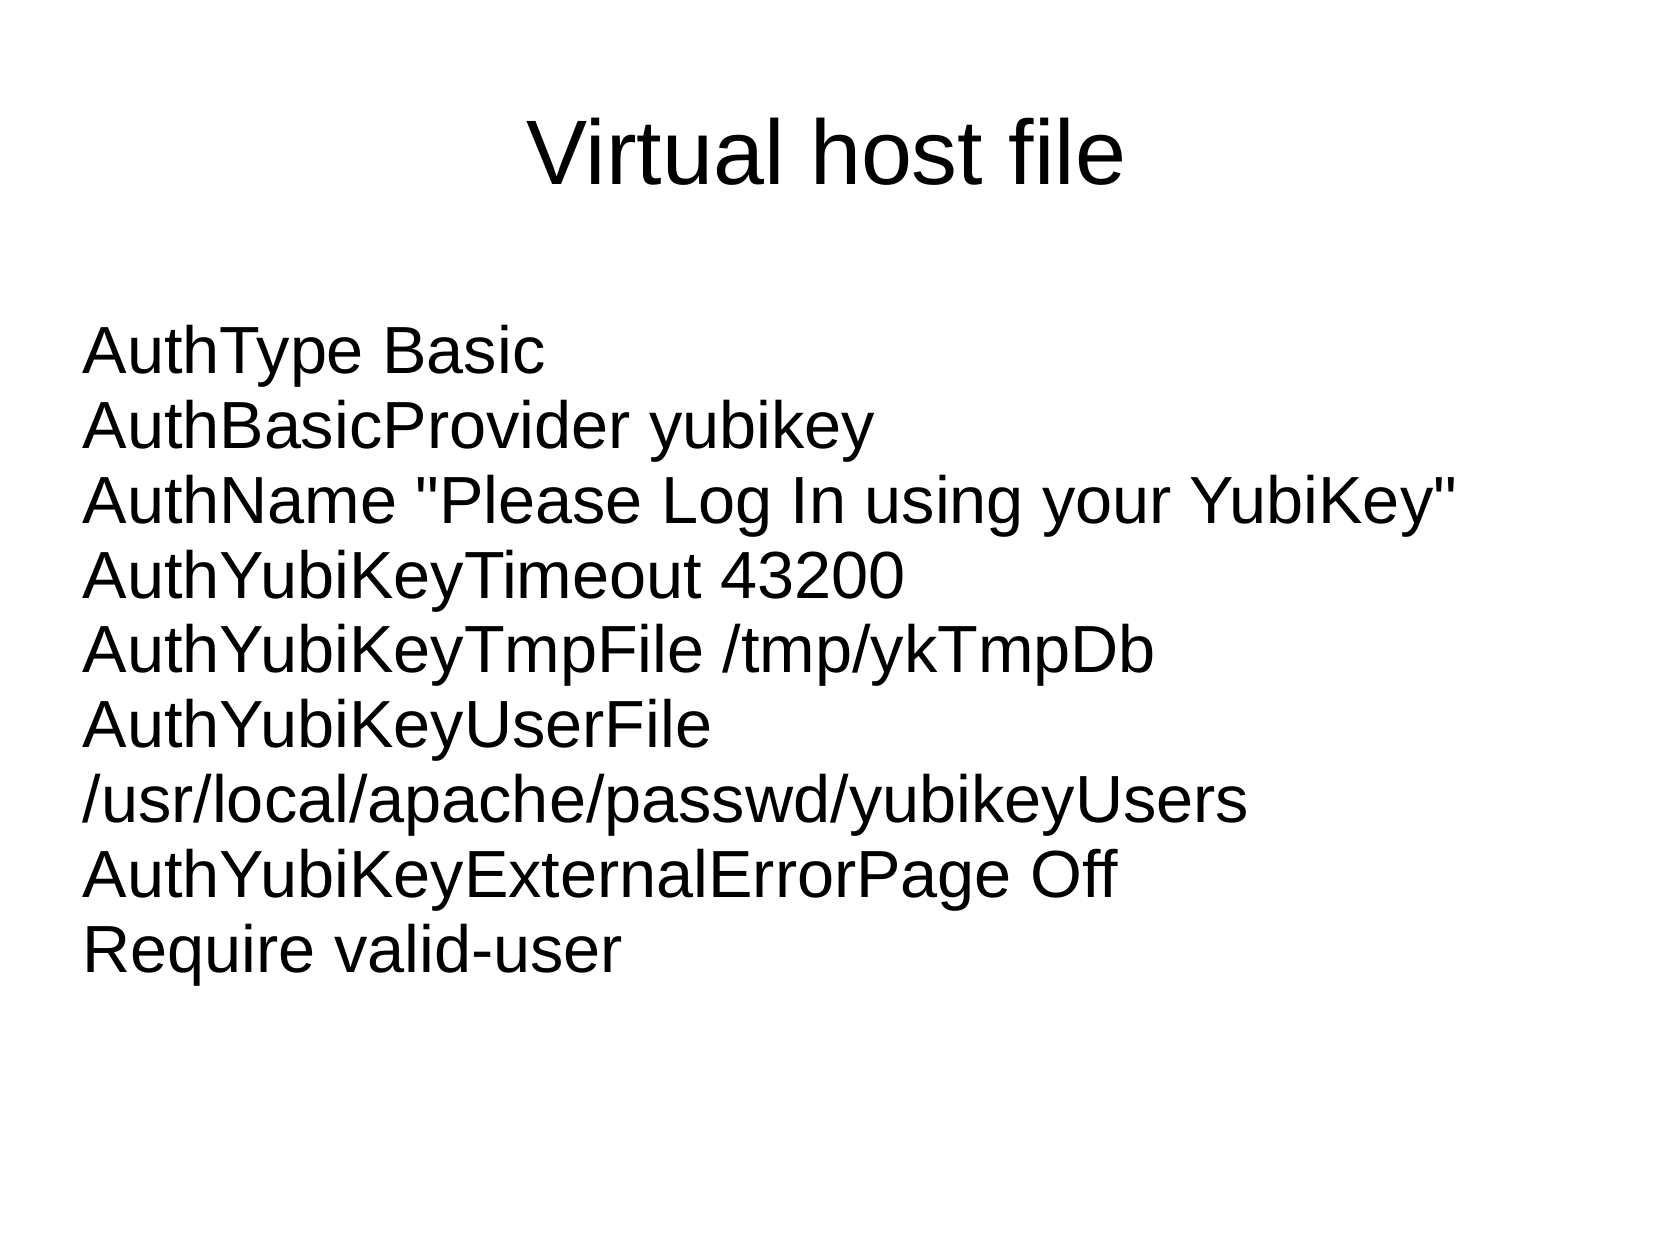

# Virtual host file
AuthType Basic
AuthBasicProvider yubikey
AuthName "Please Log In using your YubiKey"
AuthYubiKeyTimeout 43200
AuthYubiKeyTmpFile /tmp/ykTmpDb
AuthYubiKeyUserFile /usr/local/apache/passwd/yubikeyUsers
AuthYubiKeyExternalErrorPage Off
Require valid-user